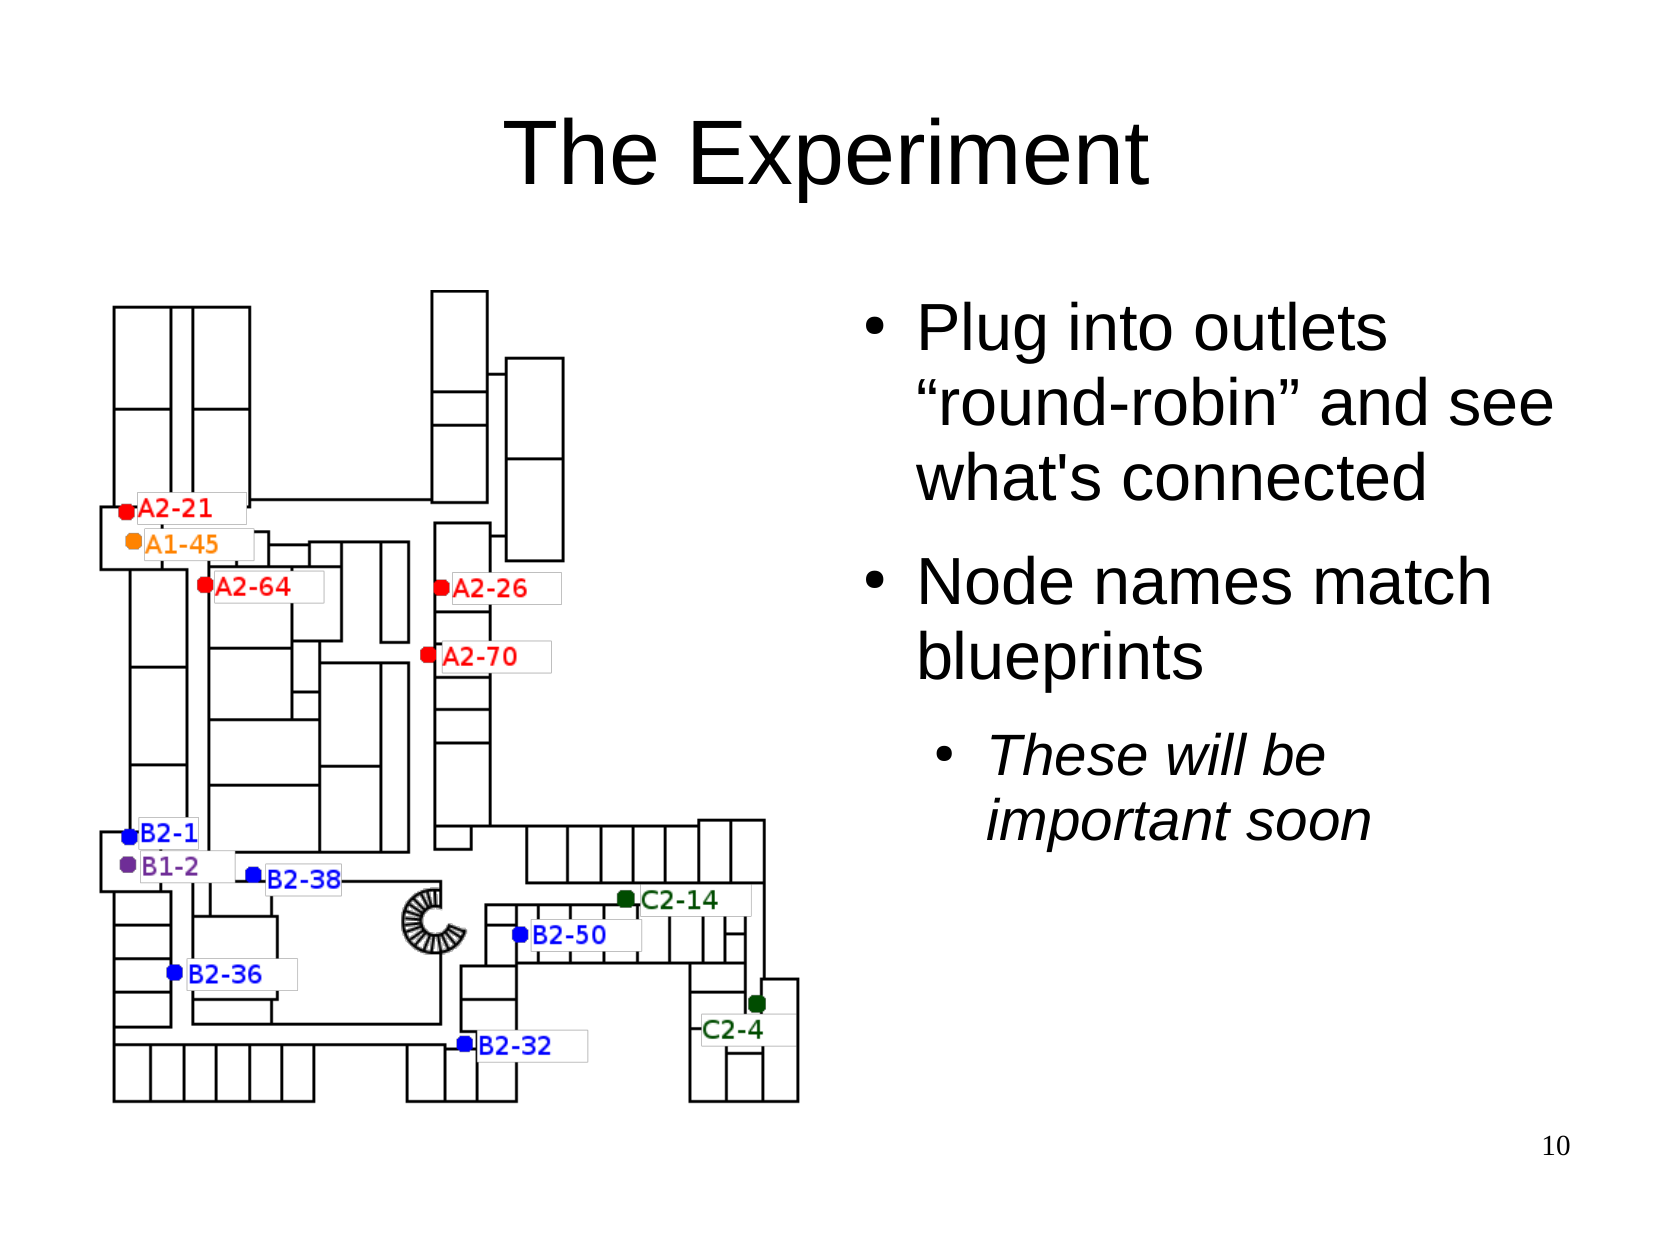

# The Experiment
Plug into outlets “round-robin” and see what's connected
Node names match blueprints
These will be important soon
10